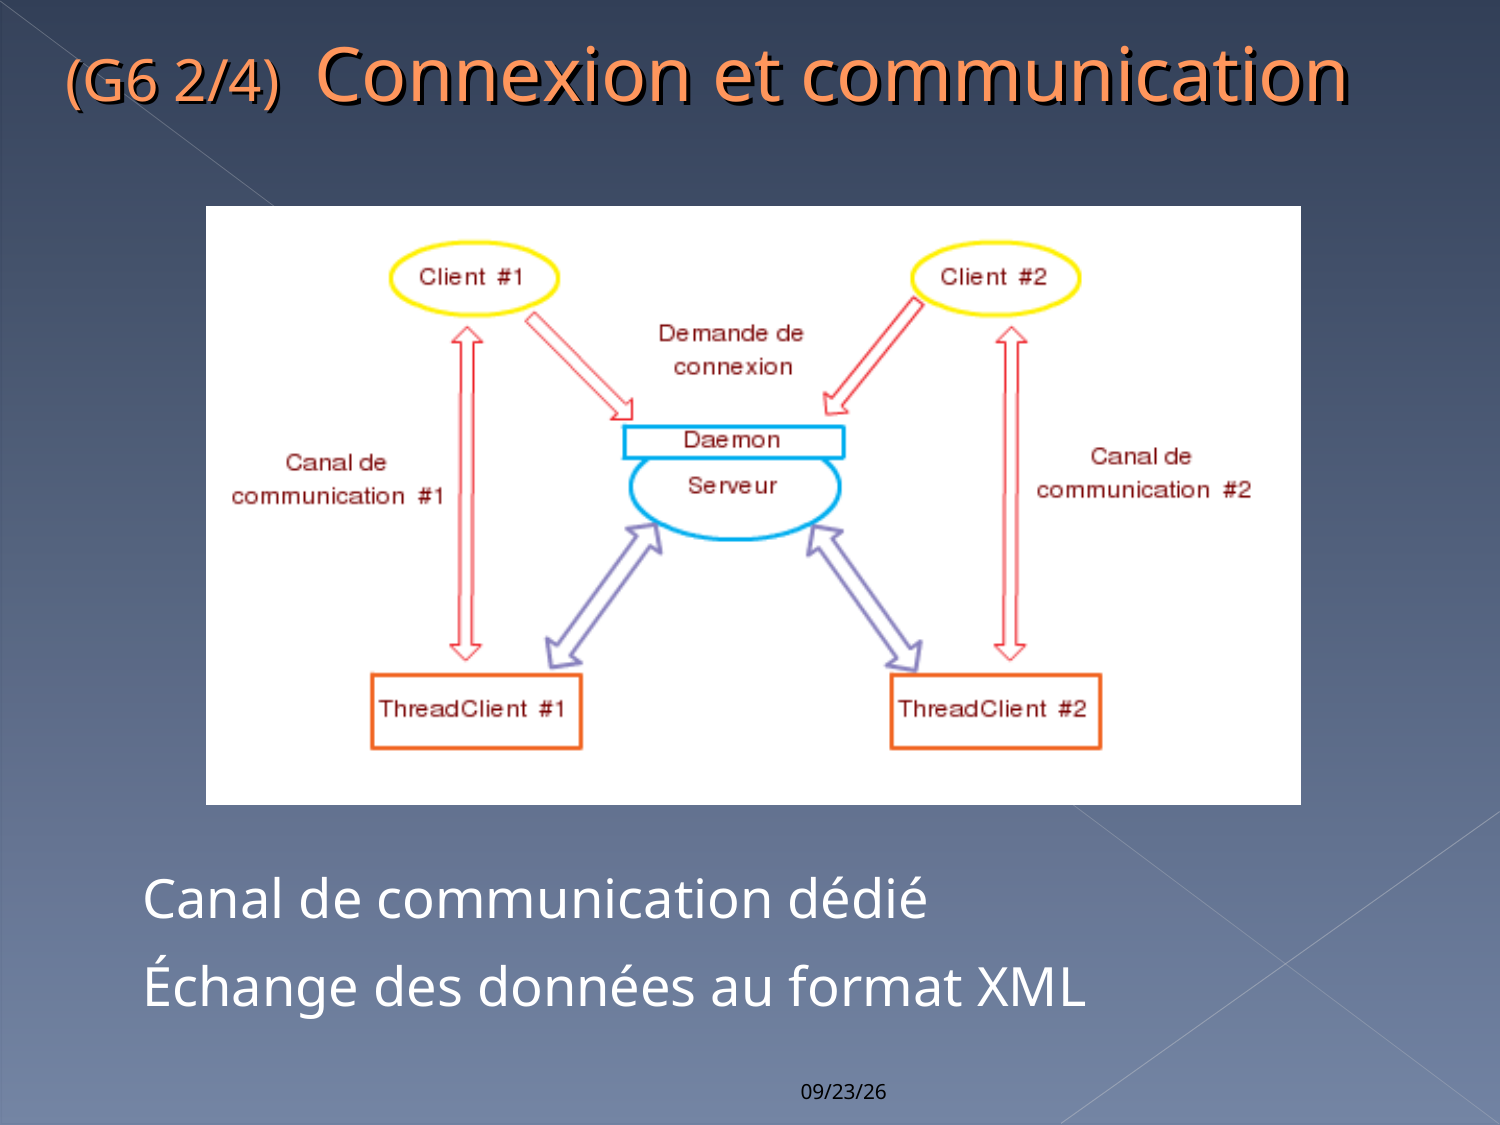

# (G6 2/4) Connexion et communication
Canal de communication dédié
Échange des données au format XML